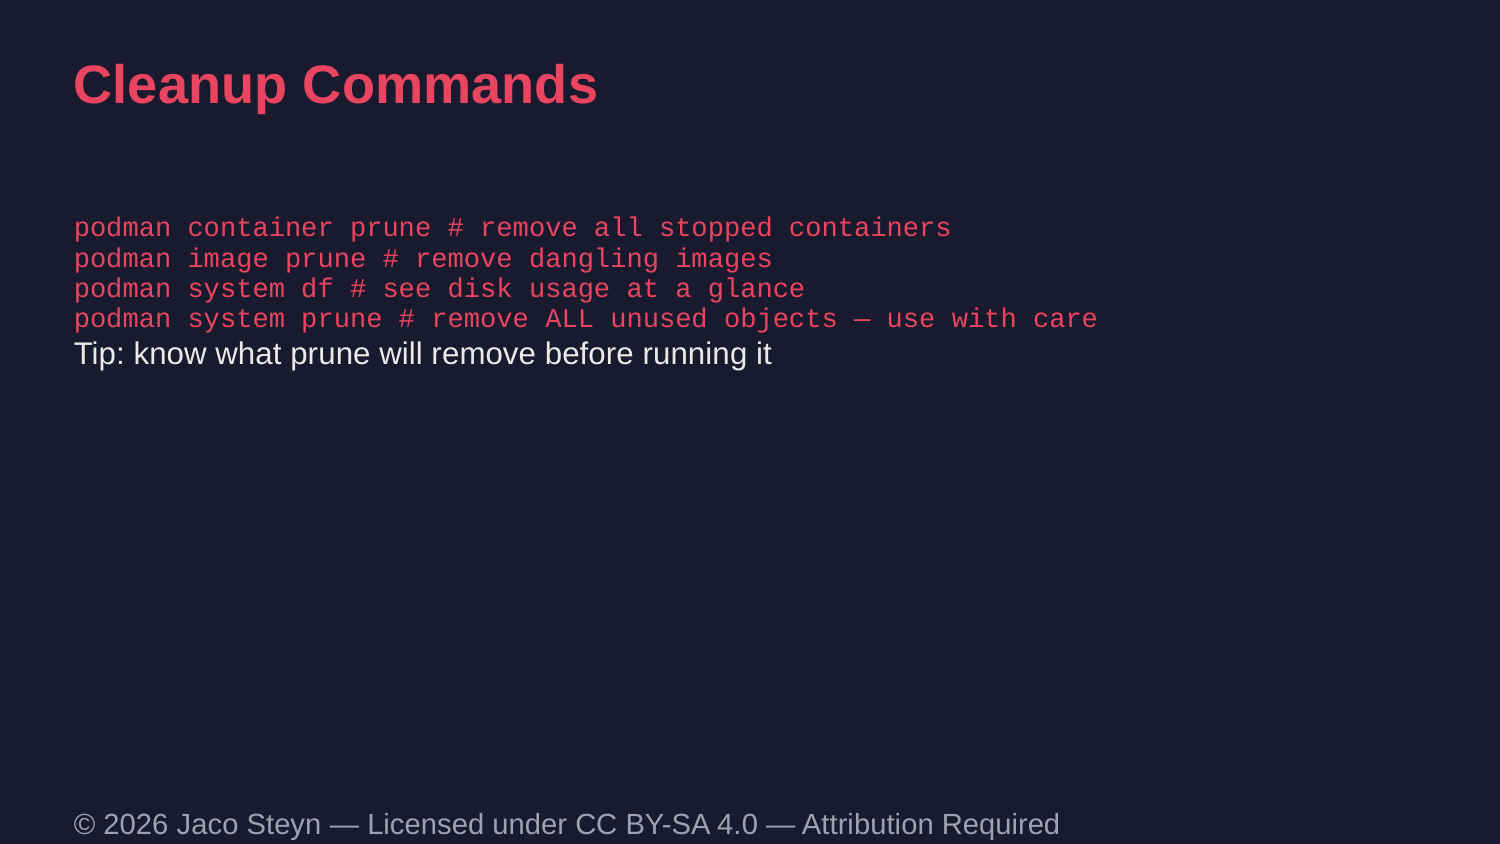

Cleanup Commands
podman container prune # remove all stopped containers
podman image prune # remove dangling images
podman system df # see disk usage at a glance
podman system prune # remove ALL unused objects — use with care
Tip: know what prune will remove before running it
© 2026 Jaco Steyn — Licensed under CC BY-SA 4.0 — Attribution Required